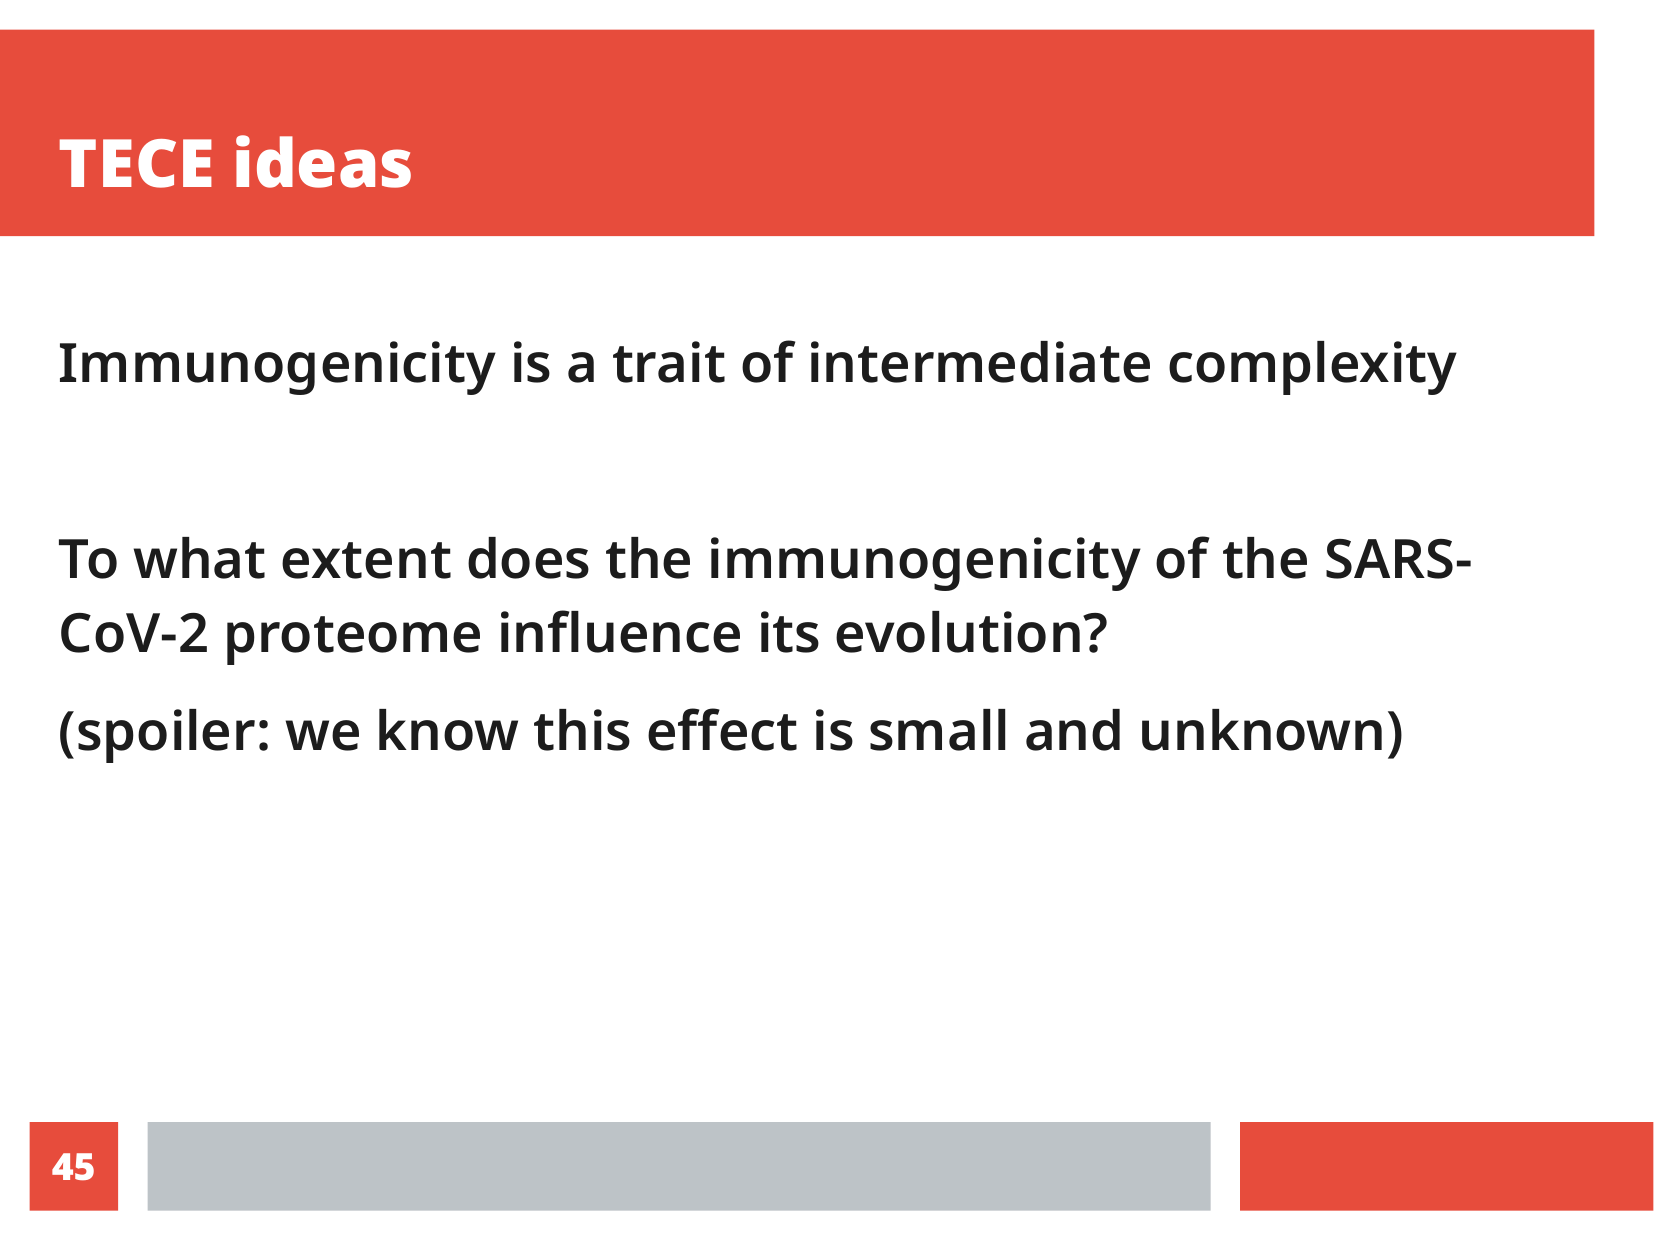

# TECE ideas
Immunogenicity is a trait of intermediate complexity
To what extent does the immunogenicity of the SARS-CoV-2 proteome influence its evolution?
(spoiler: we know this effect is small and unknown)
45